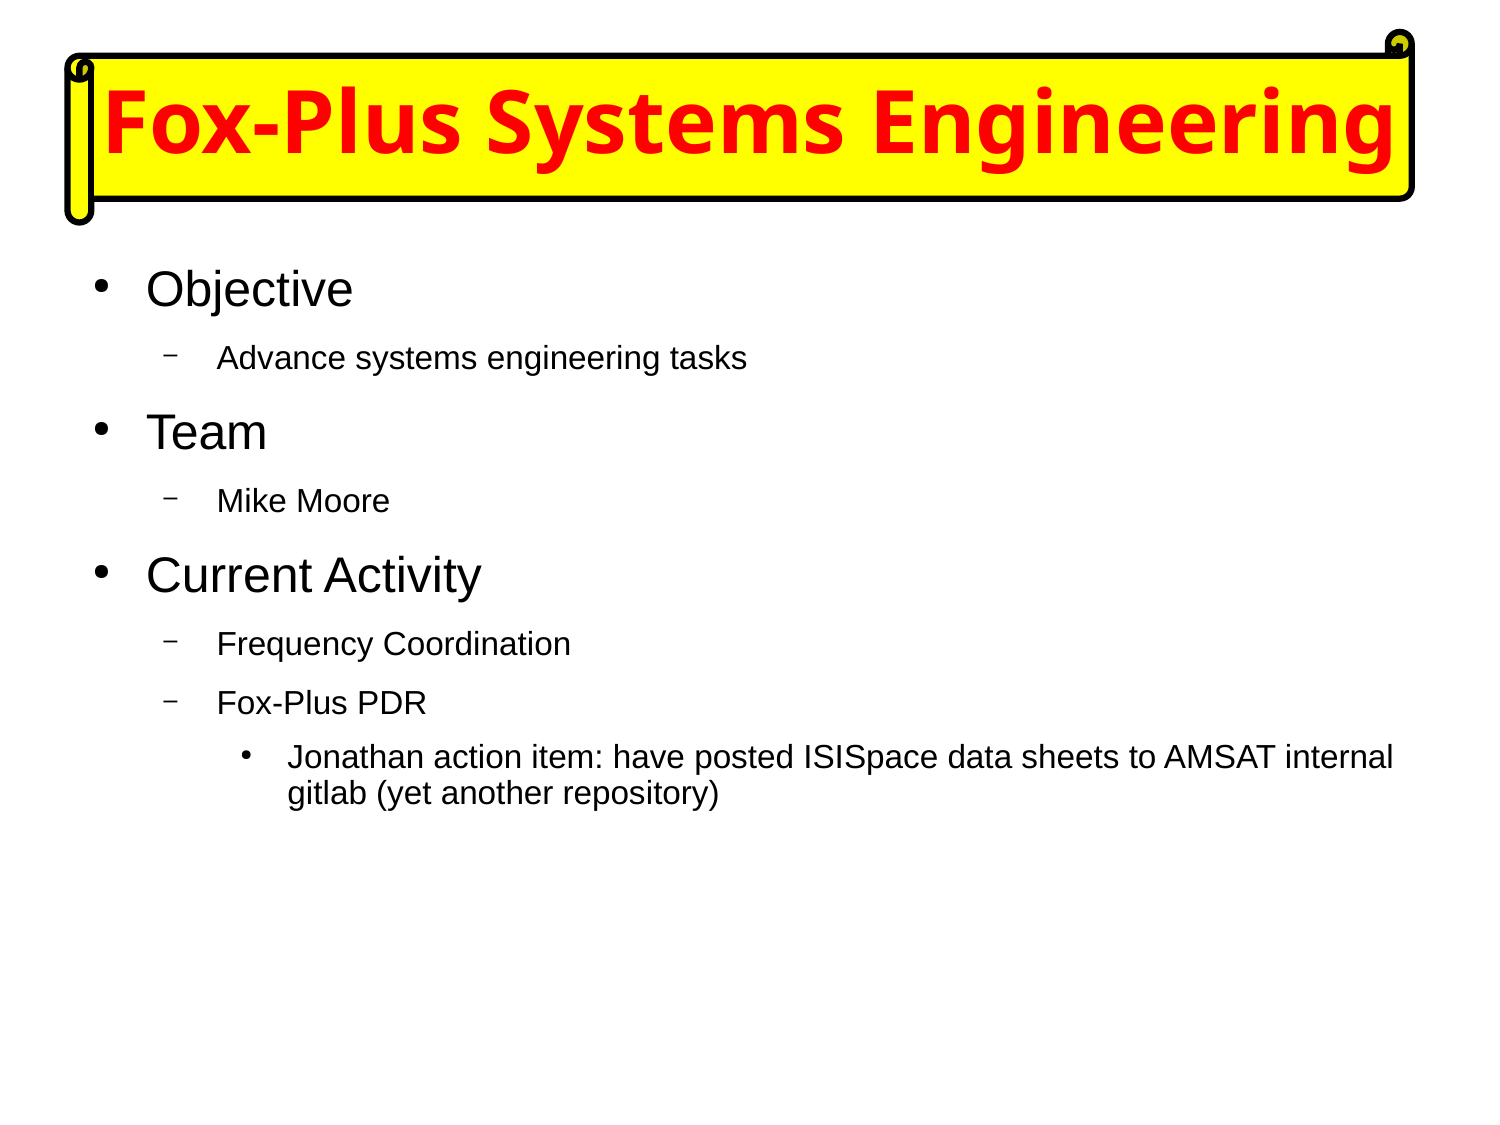

Fox-Plus Systems Engineering
# Objective
Advance systems engineering tasks
Team
Mike Moore
Current Activity
Frequency Coordination
Fox-Plus PDR
Jonathan action item: have posted ISISpace data sheets to AMSAT internal gitlab (yet another repository)